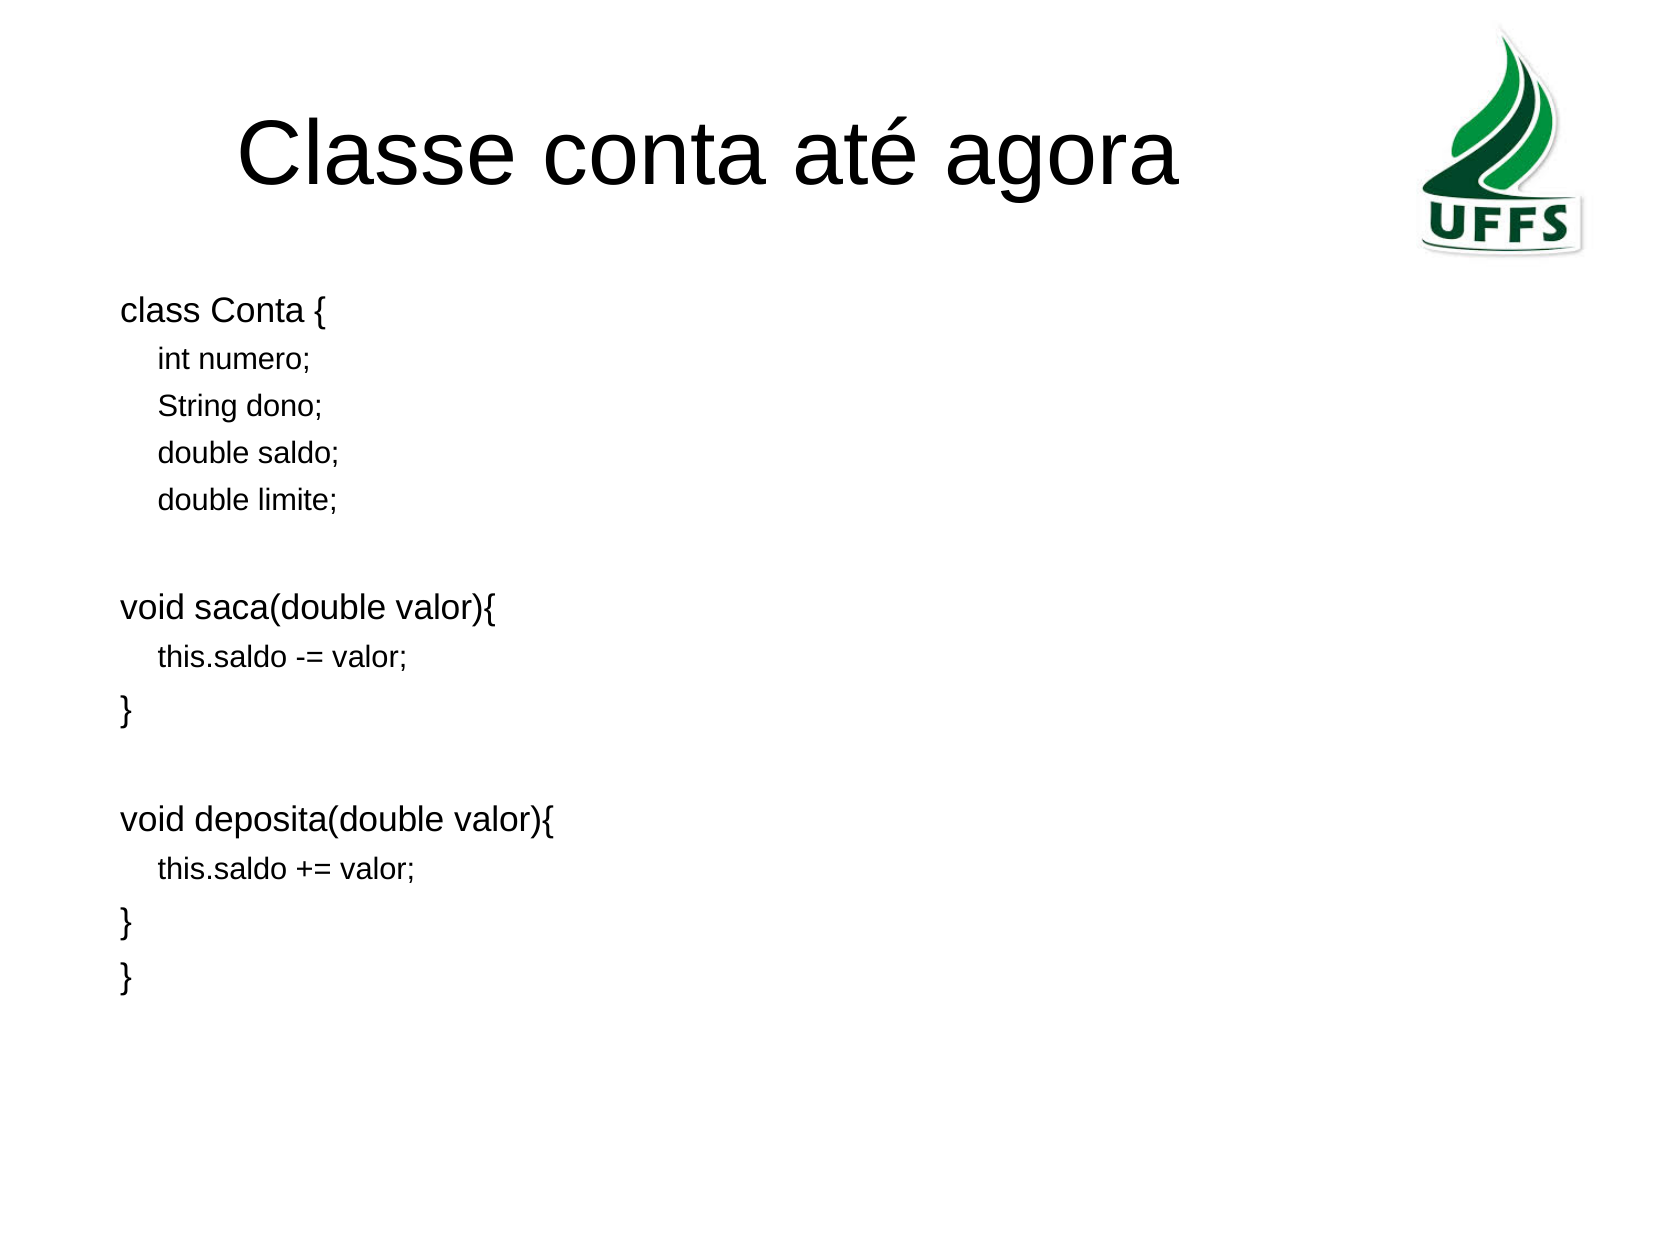

# Classe conta até agora
class Conta {
int numero;
String dono;
double saldo;
double limite;
void saca(double valor){
this.saldo -= valor;
}
void deposita(double valor){
this.saldo += valor;
}
}